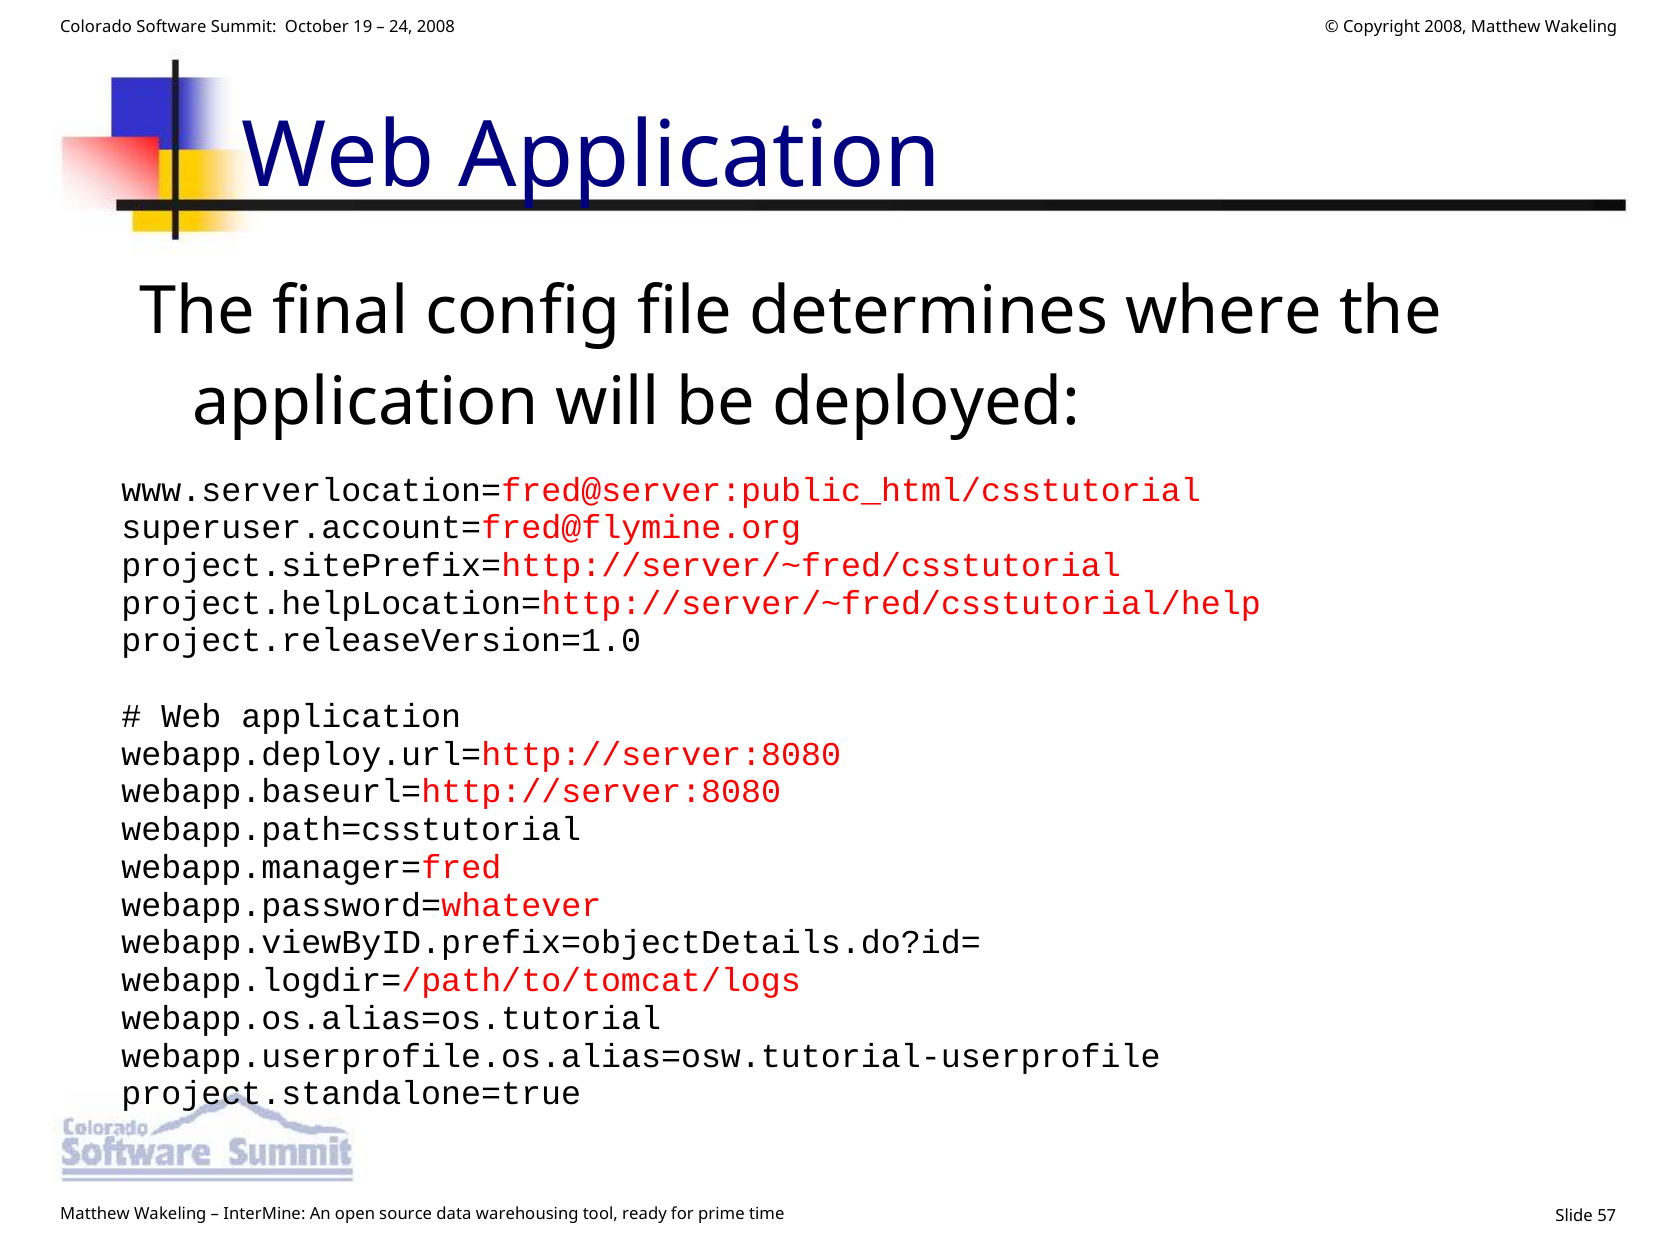

# Web Application
The final config file determines where the application will be deployed:
www.serverlocation=fred@server:public_html/csstutorial
superuser.account=fred@flymine.org
project.sitePrefix=http://server/~fred/csstutorial
project.helpLocation=http://server/~fred/csstutorial/help
project.releaseVersion=1.0
# Web application
webapp.deploy.url=http://server:8080
webapp.baseurl=http://server:8080
webapp.path=csstutorial
webapp.manager=fred
webapp.password=whatever
webapp.viewByID.prefix=objectDetails.do?id=
webapp.logdir=/path/to/tomcat/logs
webapp.os.alias=os.tutorial
webapp.userprofile.os.alias=osw.tutorial-userprofile
project.standalone=true